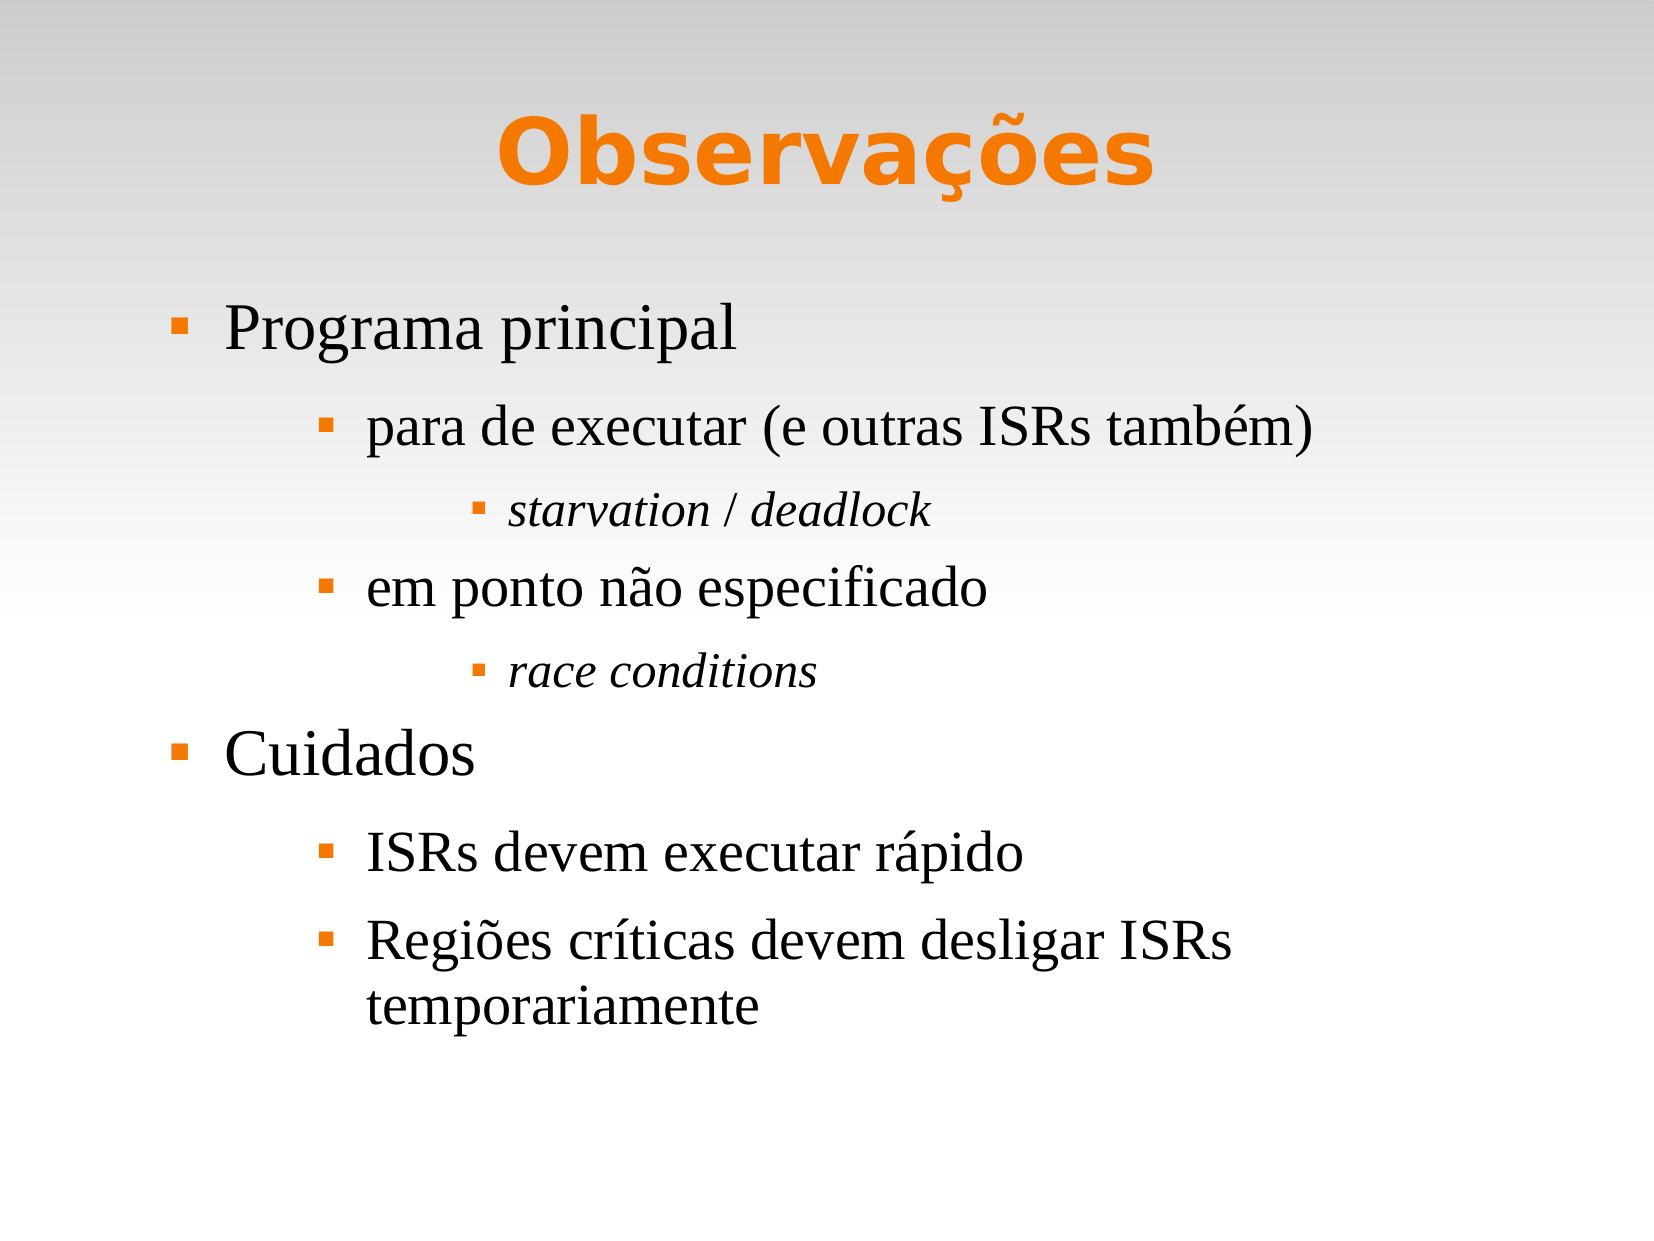

# Observações
Programa principal
para de executar (e outras ISRs também)
starvation / deadlock
em ponto não especificado
race conditions
Cuidados
ISRs devem executar rápido
Regiões críticas devem desligar ISRs temporariamente